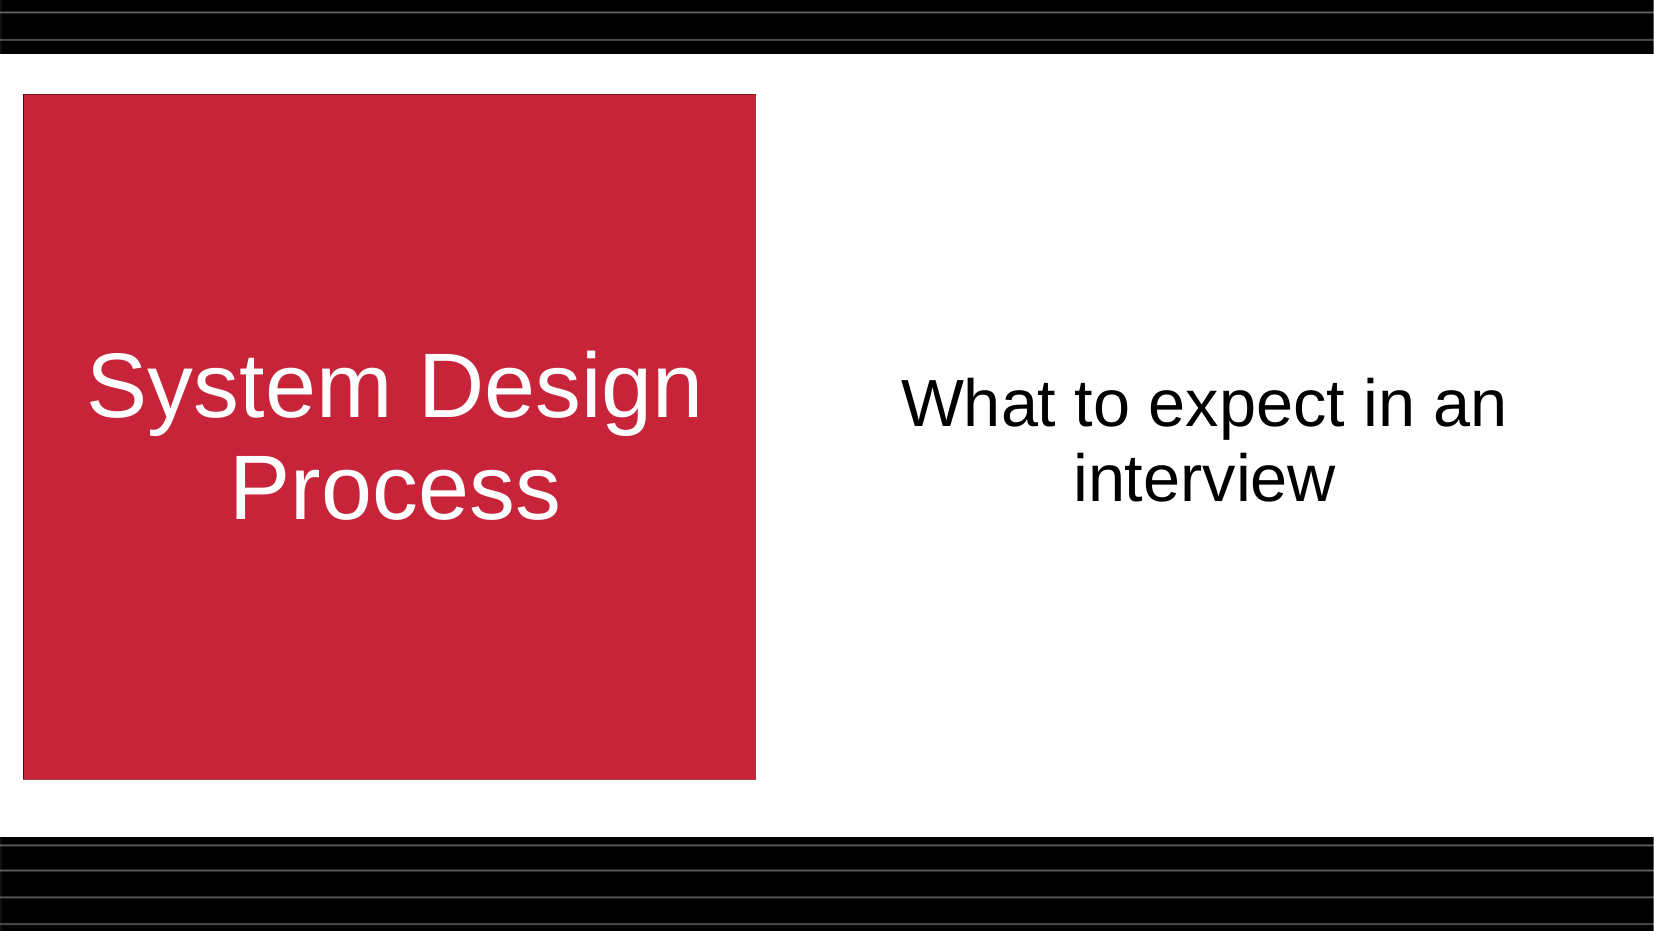

# System Design Process
What to expect in an interview